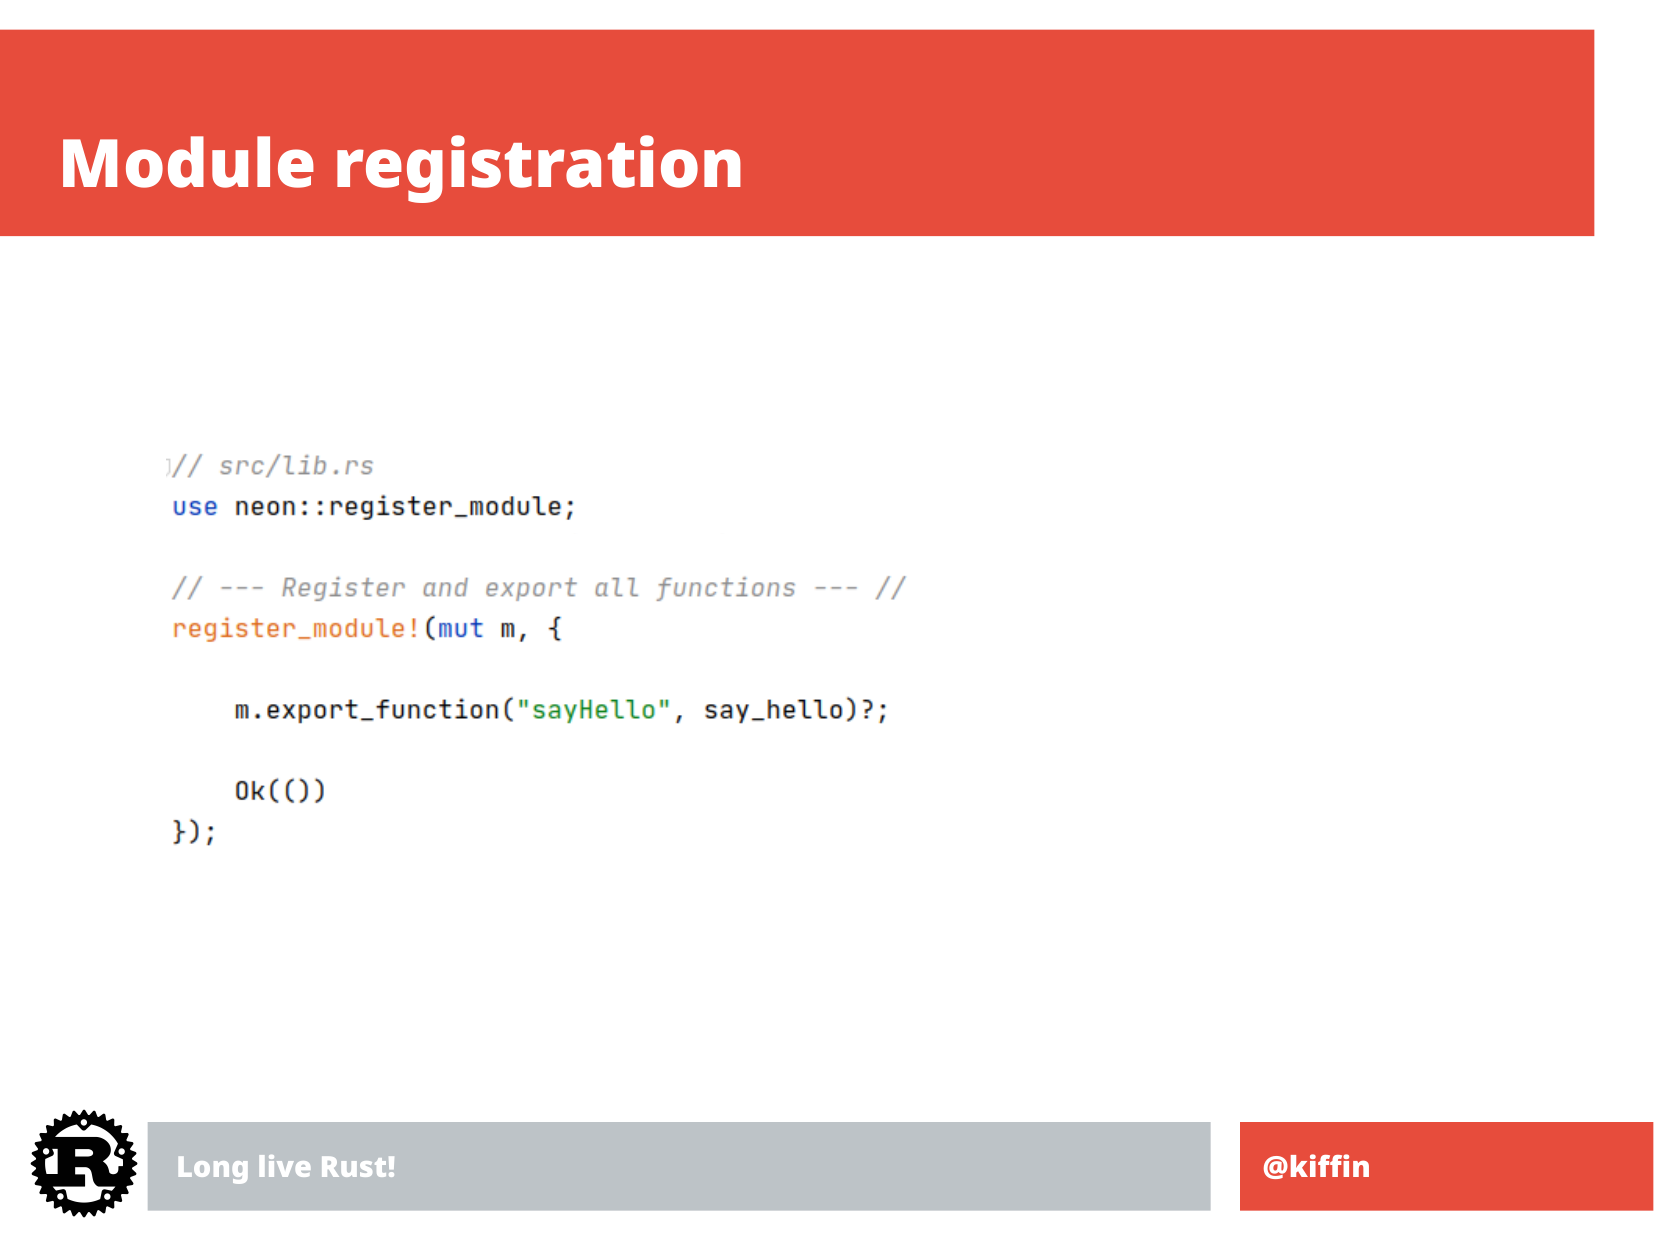

# Module registration
Long live Rust!
@kiffin